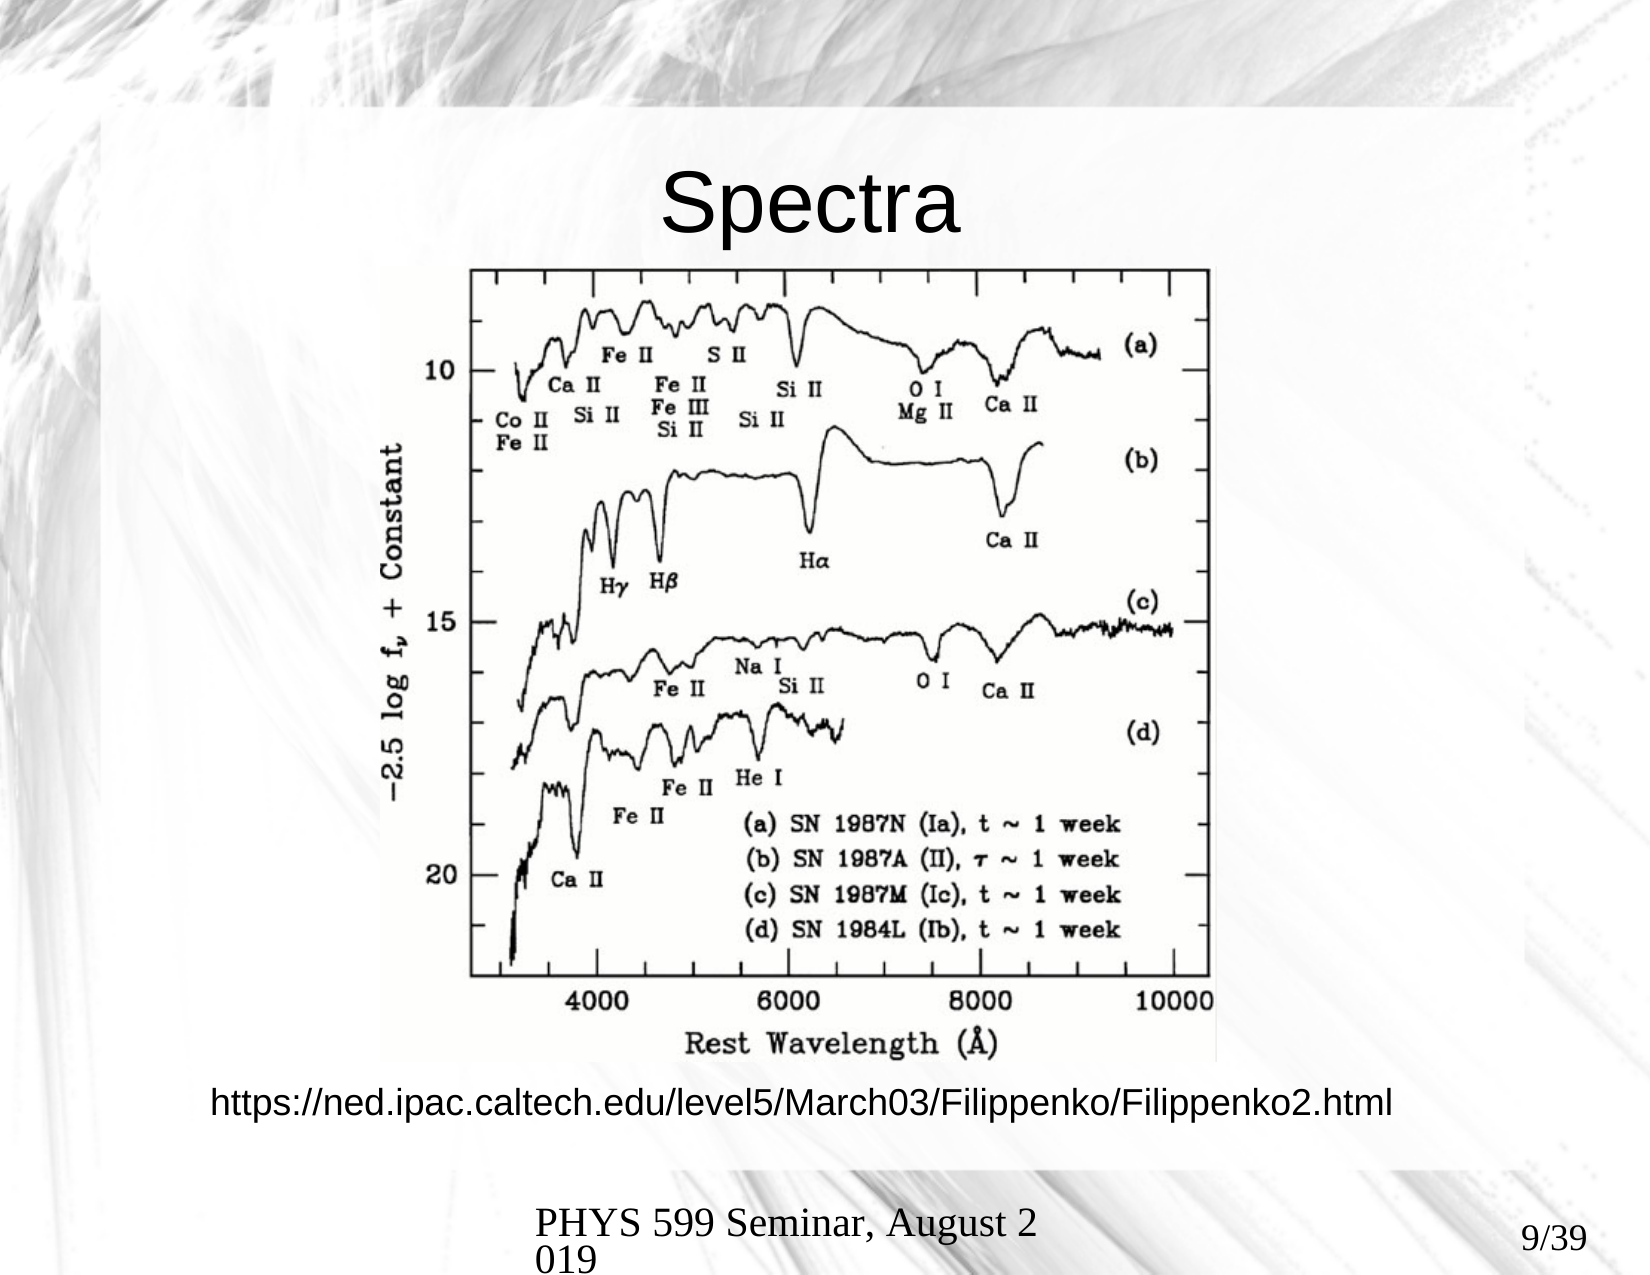

# Spectra
https://ned.ipac.caltech.edu/level5/March03/Filippenko/Filippenko2.html
PHYS 599 Seminar, August 2019
9